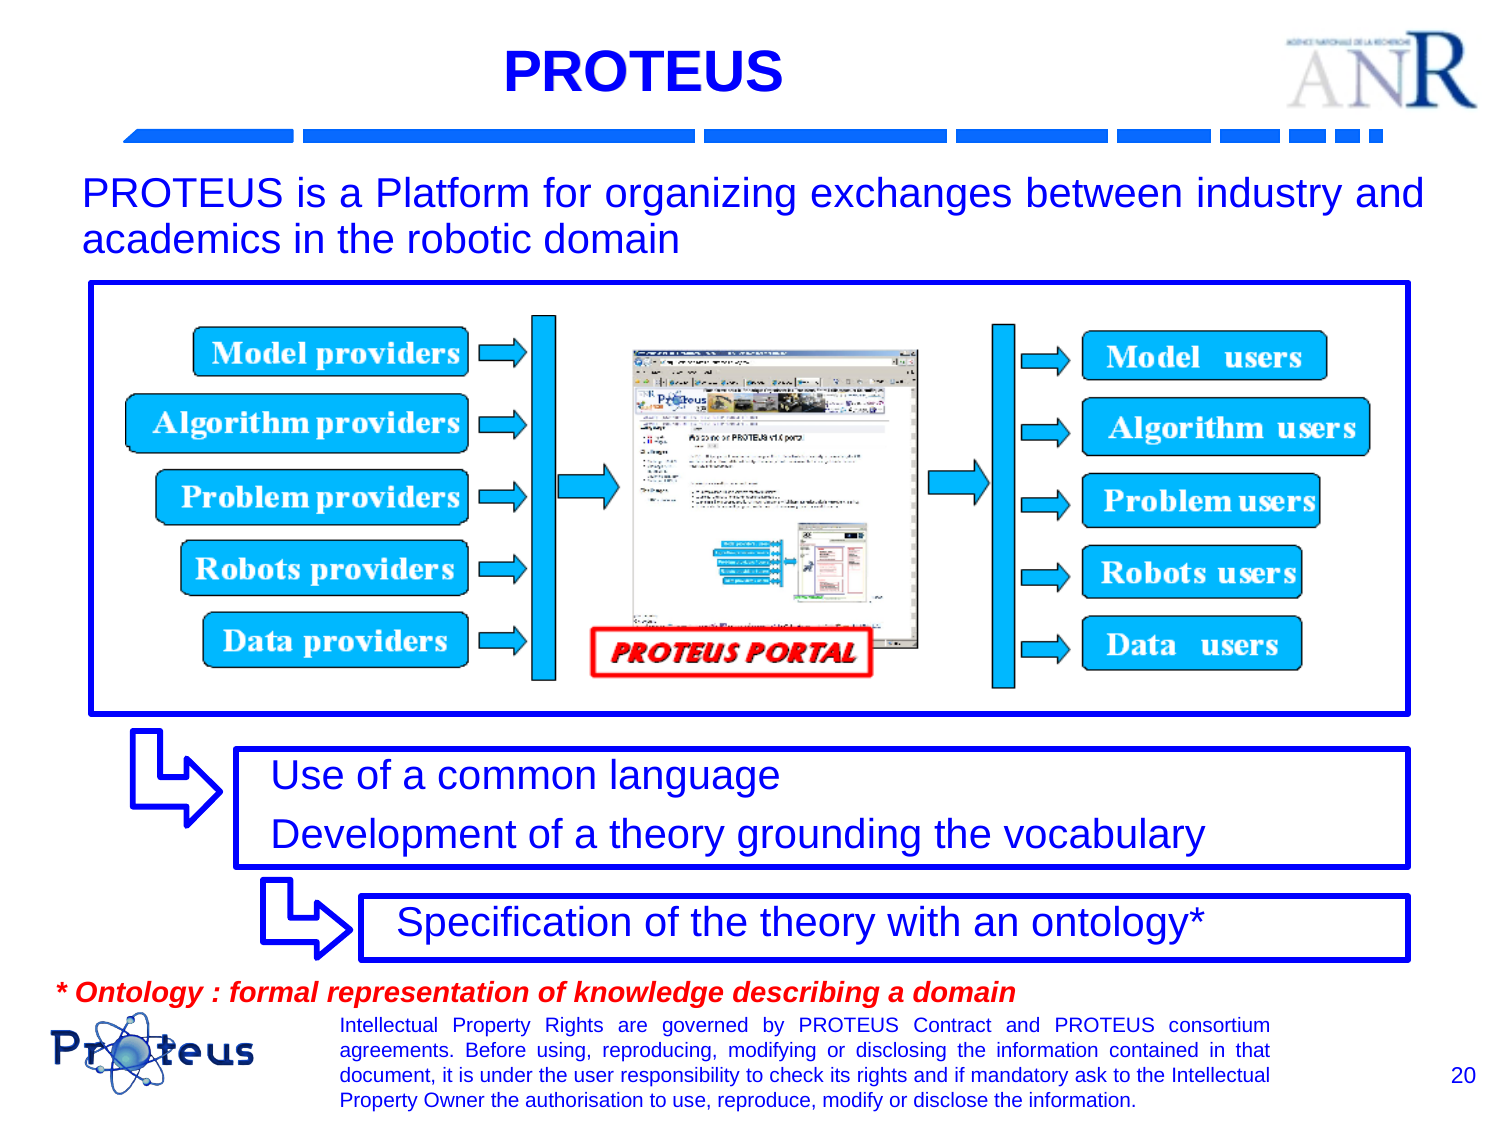

# PROTEUS
PROTEUS is a Platform for organizing exchanges between industry and academics in the robotic domain
Use of a common language
Development of a theory grounding the vocabulary
Specification of the theory with an ontology*
* Ontology : formal representation of knowledge describing a domain
20